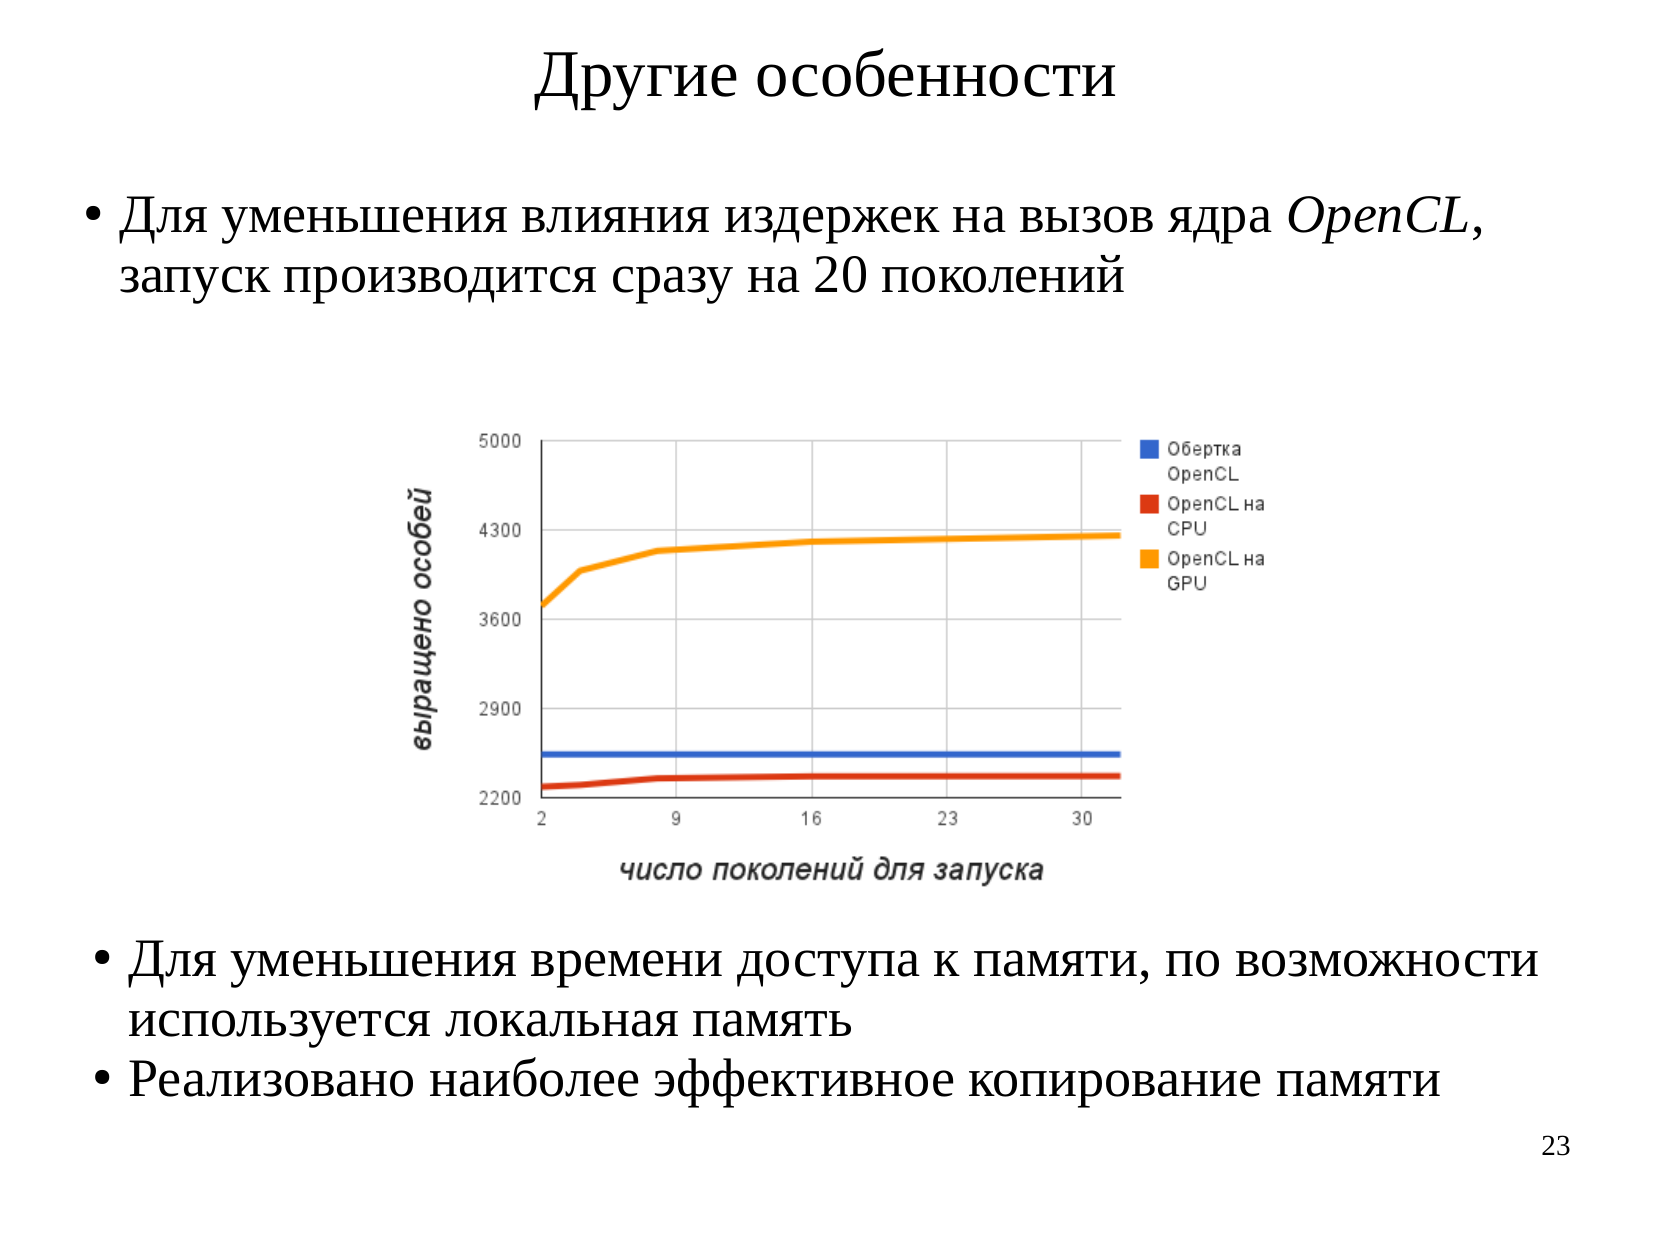

Другие особенности
Для уменьшения влияния издержек на вызов ядра OpenCL,
запуск производится сразу на 20 поколений
Для уменьшения времени доступа к памяти, по возможности
используется локальная память
Реализовано наиболее эффективное копирование памяти
23